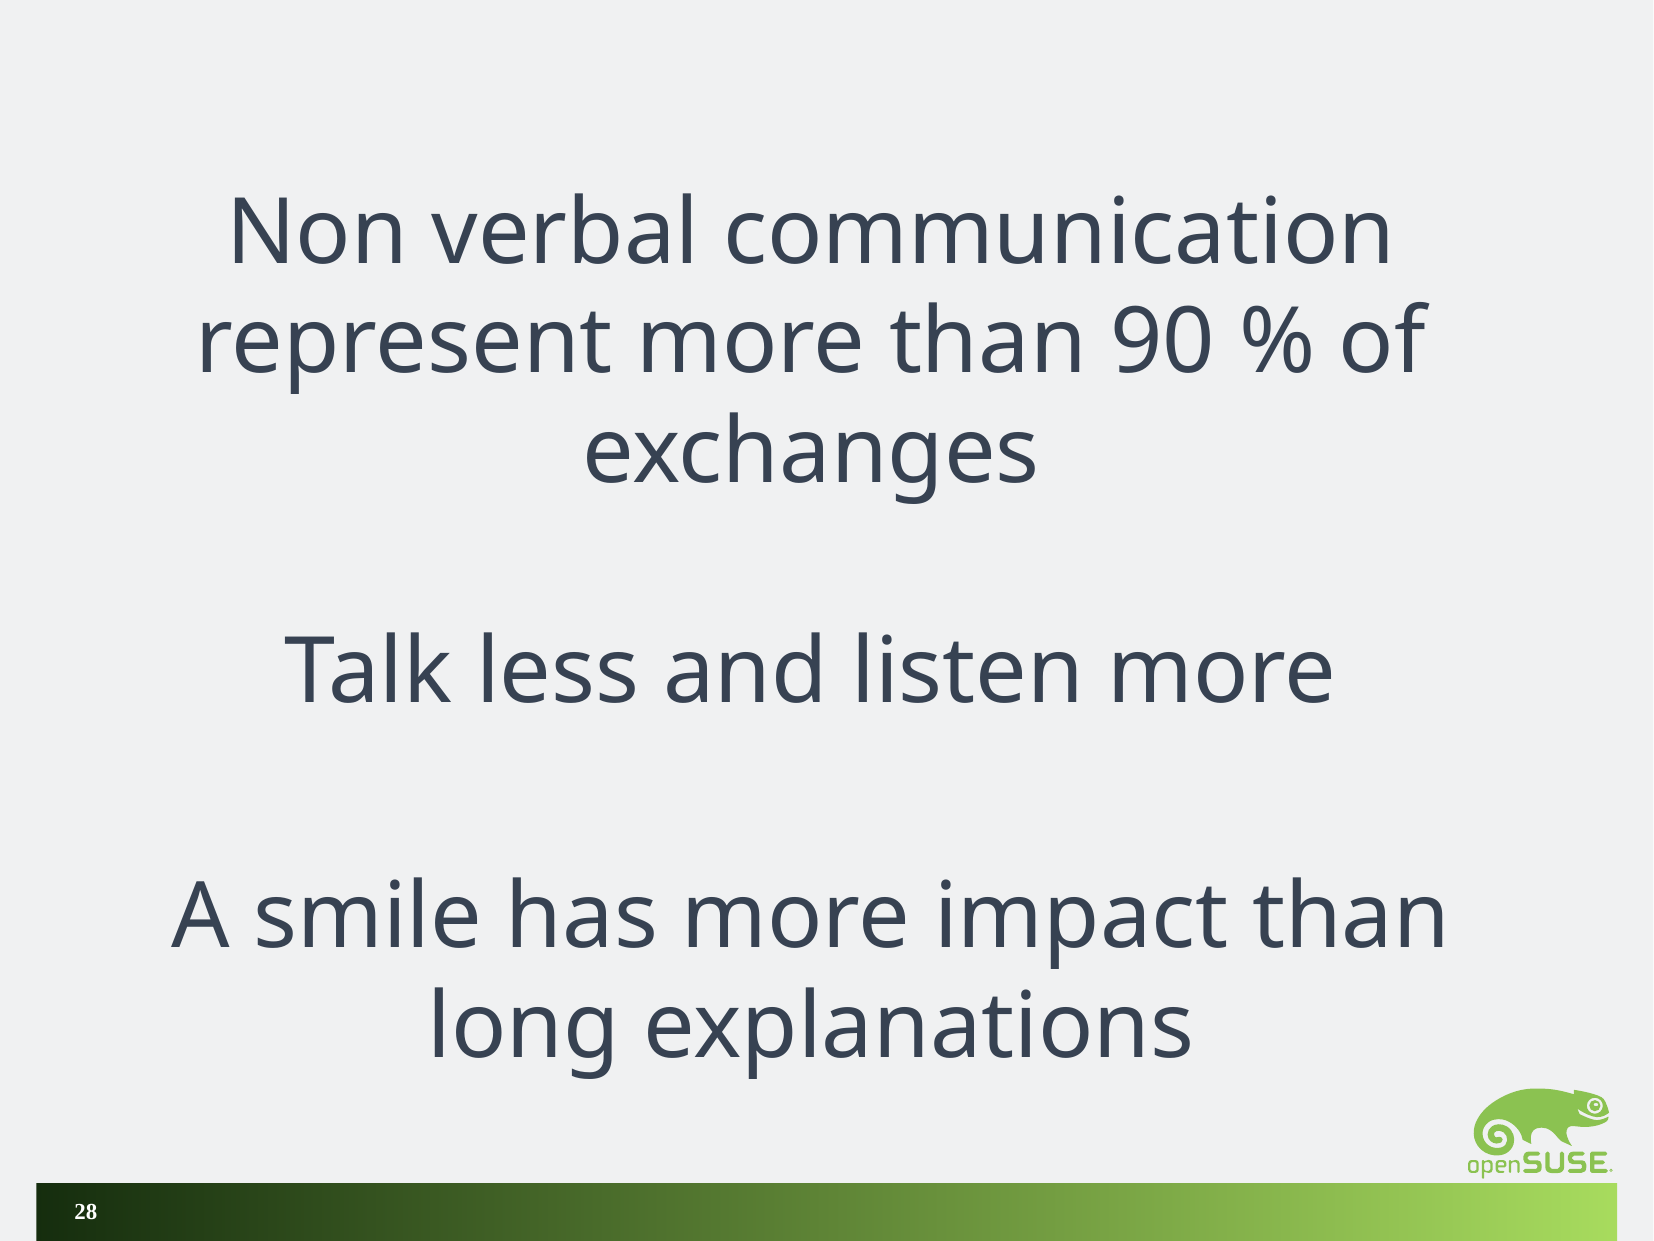

Non verbal communication represent more than 90 % of exchanges
Talk less and listen more
A smile has more impact than long explanations
28